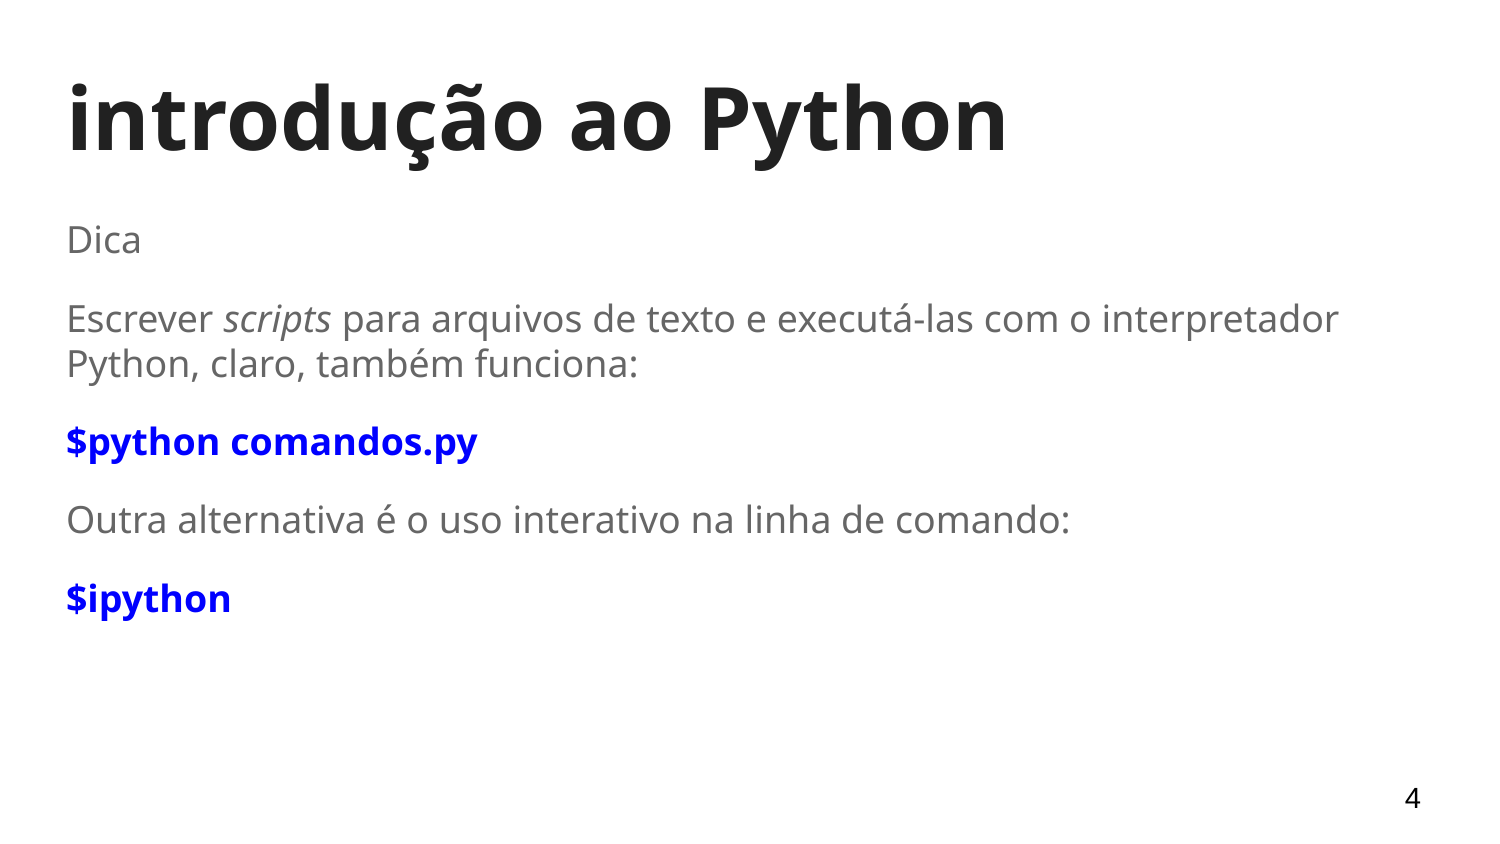

# introdução ao Python
Dica
Escrever scripts para arquivos de texto e executá-las com o interpretador Python, claro, também funciona:
$python comandos.py
Outra alternativa é o uso interativo na linha de comando:
$ipython